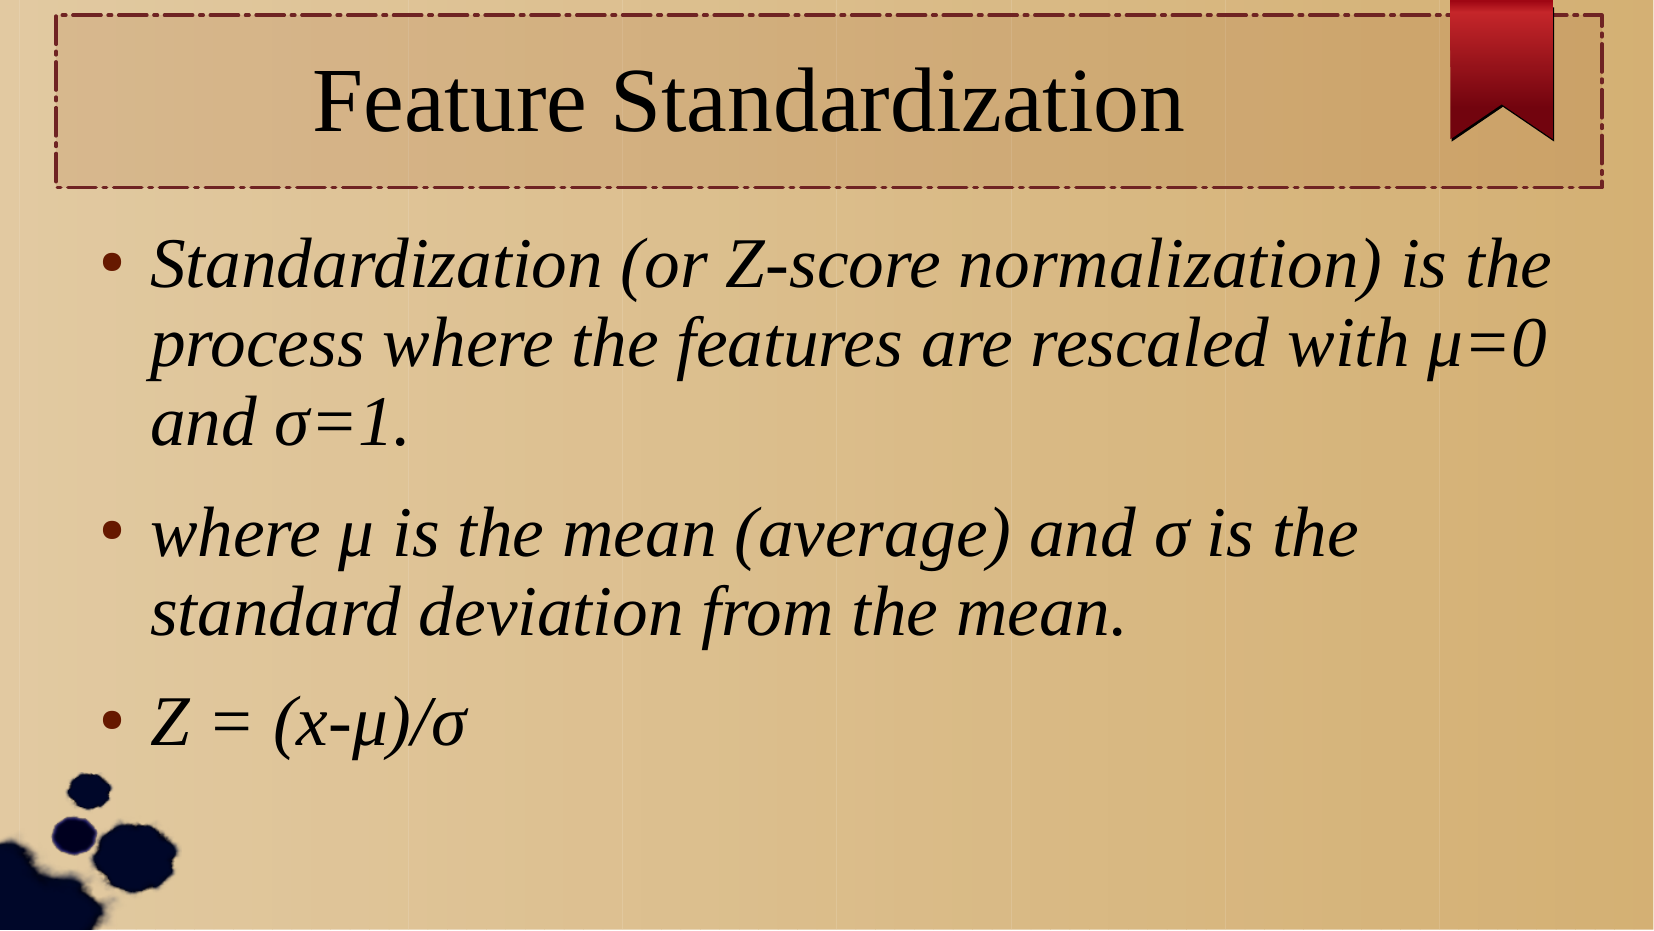

# Feature Standardization
Standardization (or Z-score normalization) is the process where the features are rescaled with μ=0 and σ=1.
where μ is the mean (average) and σ is the standard deviation from the mean.
Z = (x-μ)/σ